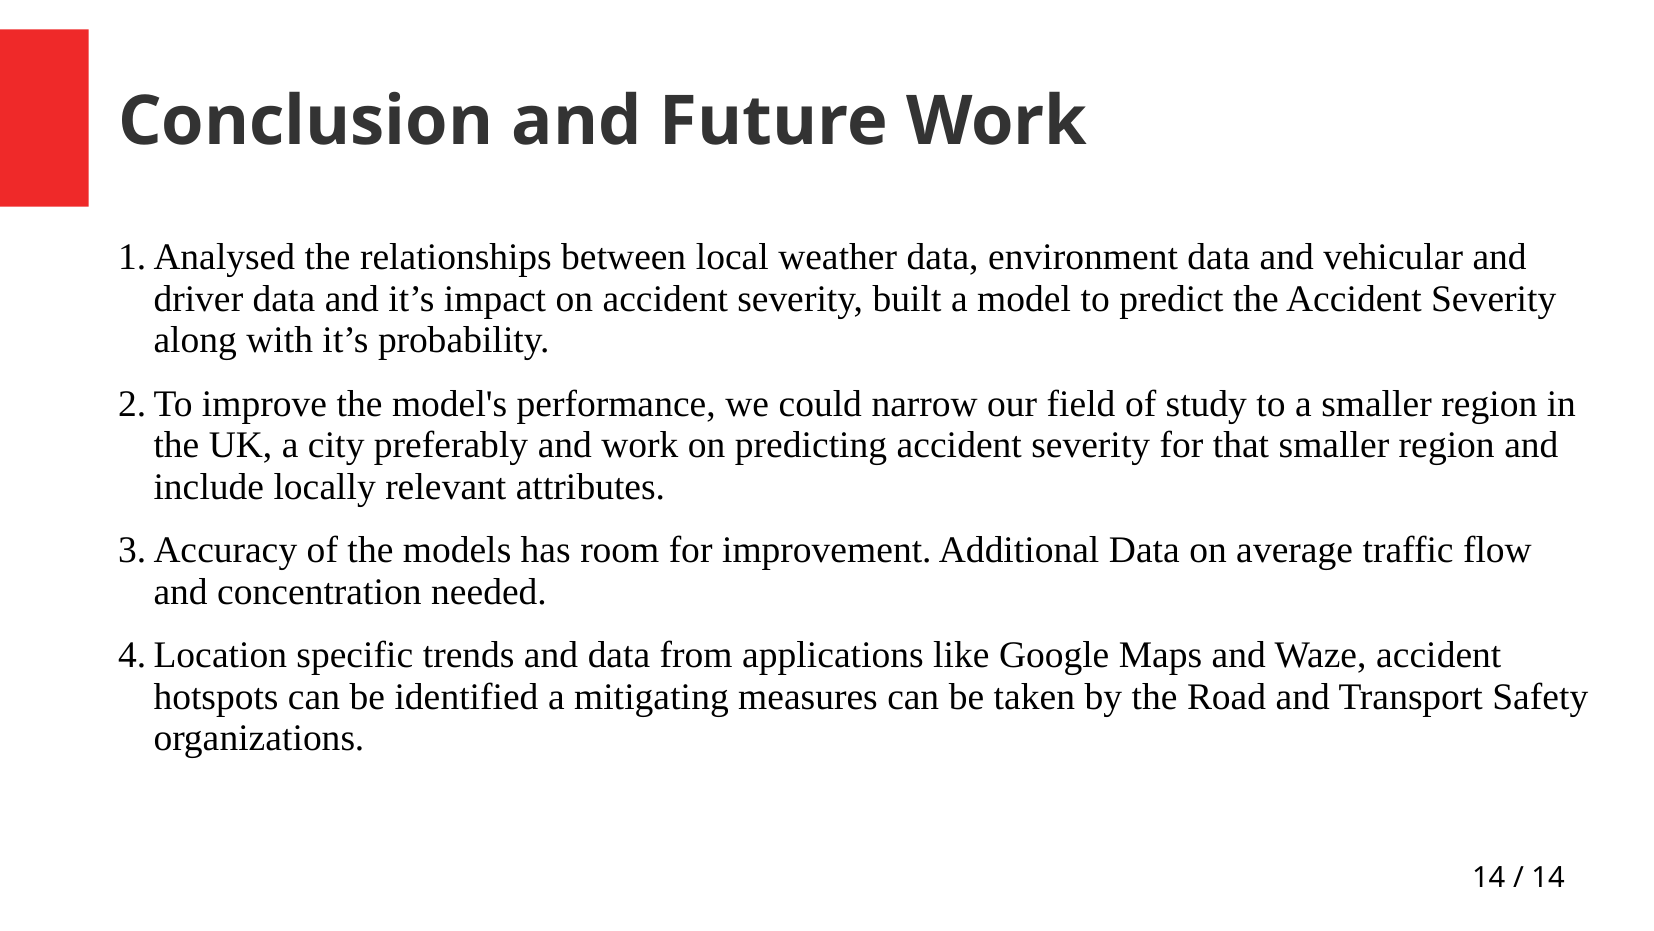

# Conclusion and Future Work
Analysed the relationships between local weather data, environment data and vehicular and driver data and it’s impact on accident severity, built a model to predict the Accident Severity along with it’s probability.
To improve the model's performance, we could narrow our field of study to a smaller region in the UK, a city preferably and work on predicting accident severity for that smaller region and include locally relevant attributes.
Accuracy of the models has room for improvement. Additional Data on average traffic flow and concentration needed.
Location specific trends and data from applications like Google Maps and Waze, accident hotspots can be identified a mitigating measures can be taken by the Road and Transport Safety organizations.
14